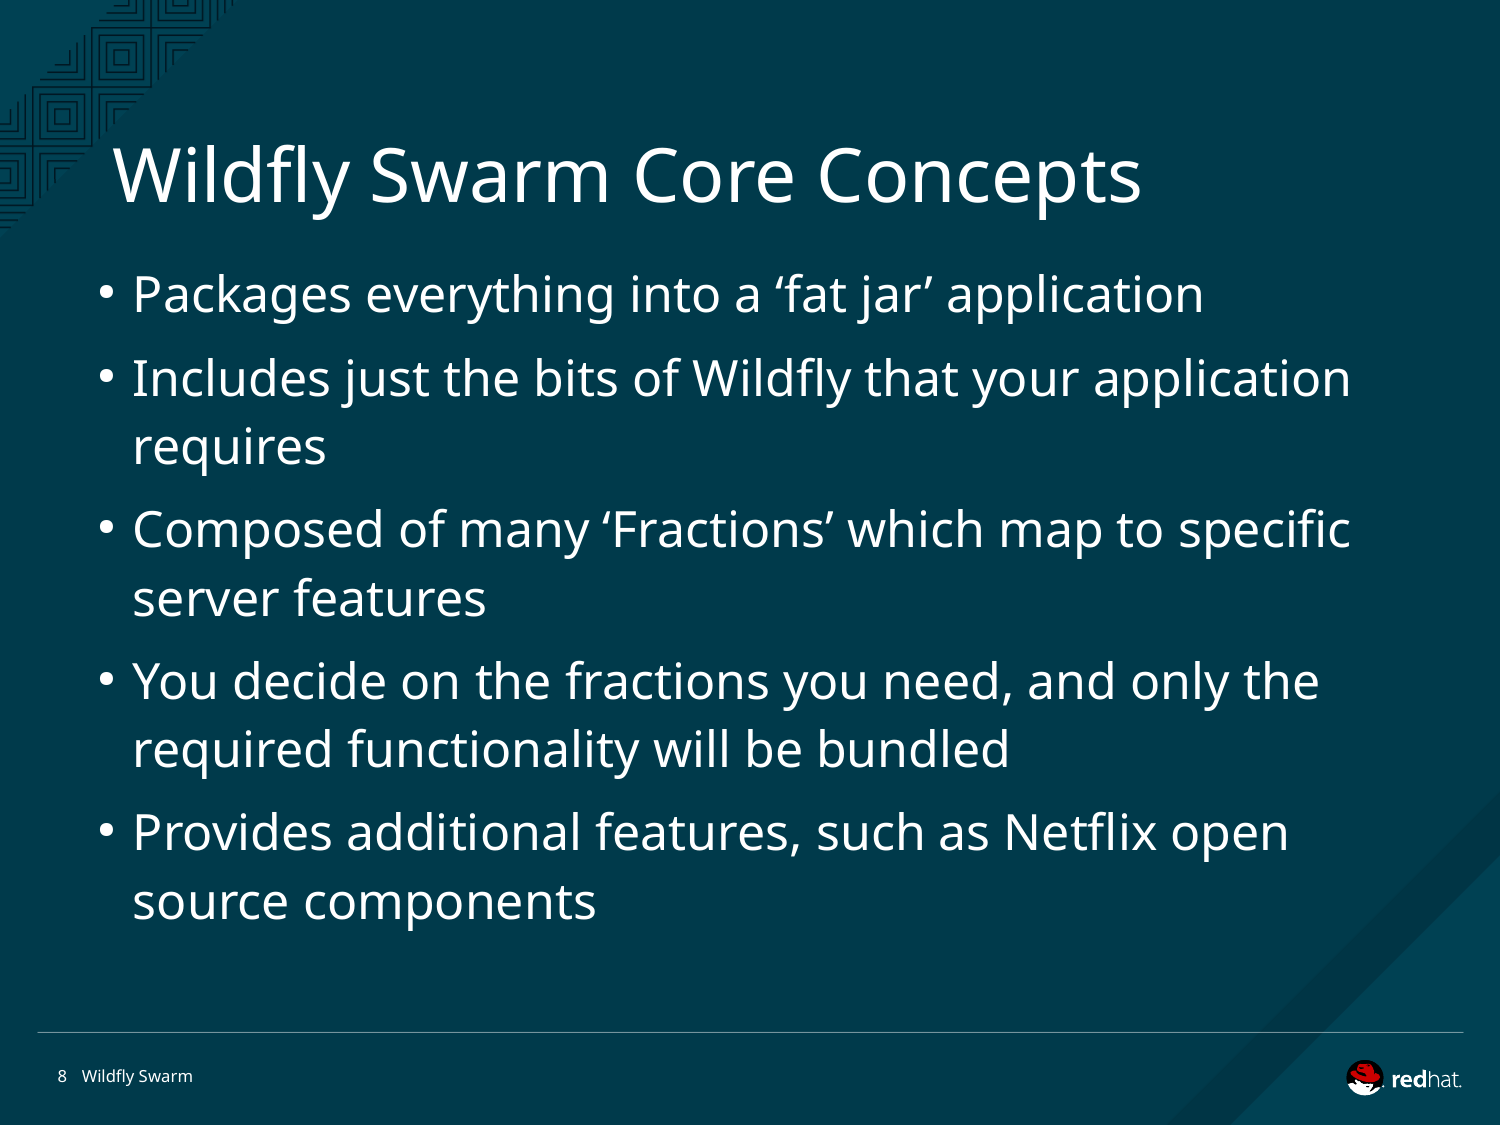

# Wildfly Swarm Core Concepts
Packages everything into a ‘fat jar’ application
Includes just the bits of Wildfly that your application requires
Composed of many ‘Fractions’ which map to specific server features
You decide on the fractions you need, and only the required functionality will be bundled
Provides additional features, such as Netflix open source components
8
Wildfly Swarm